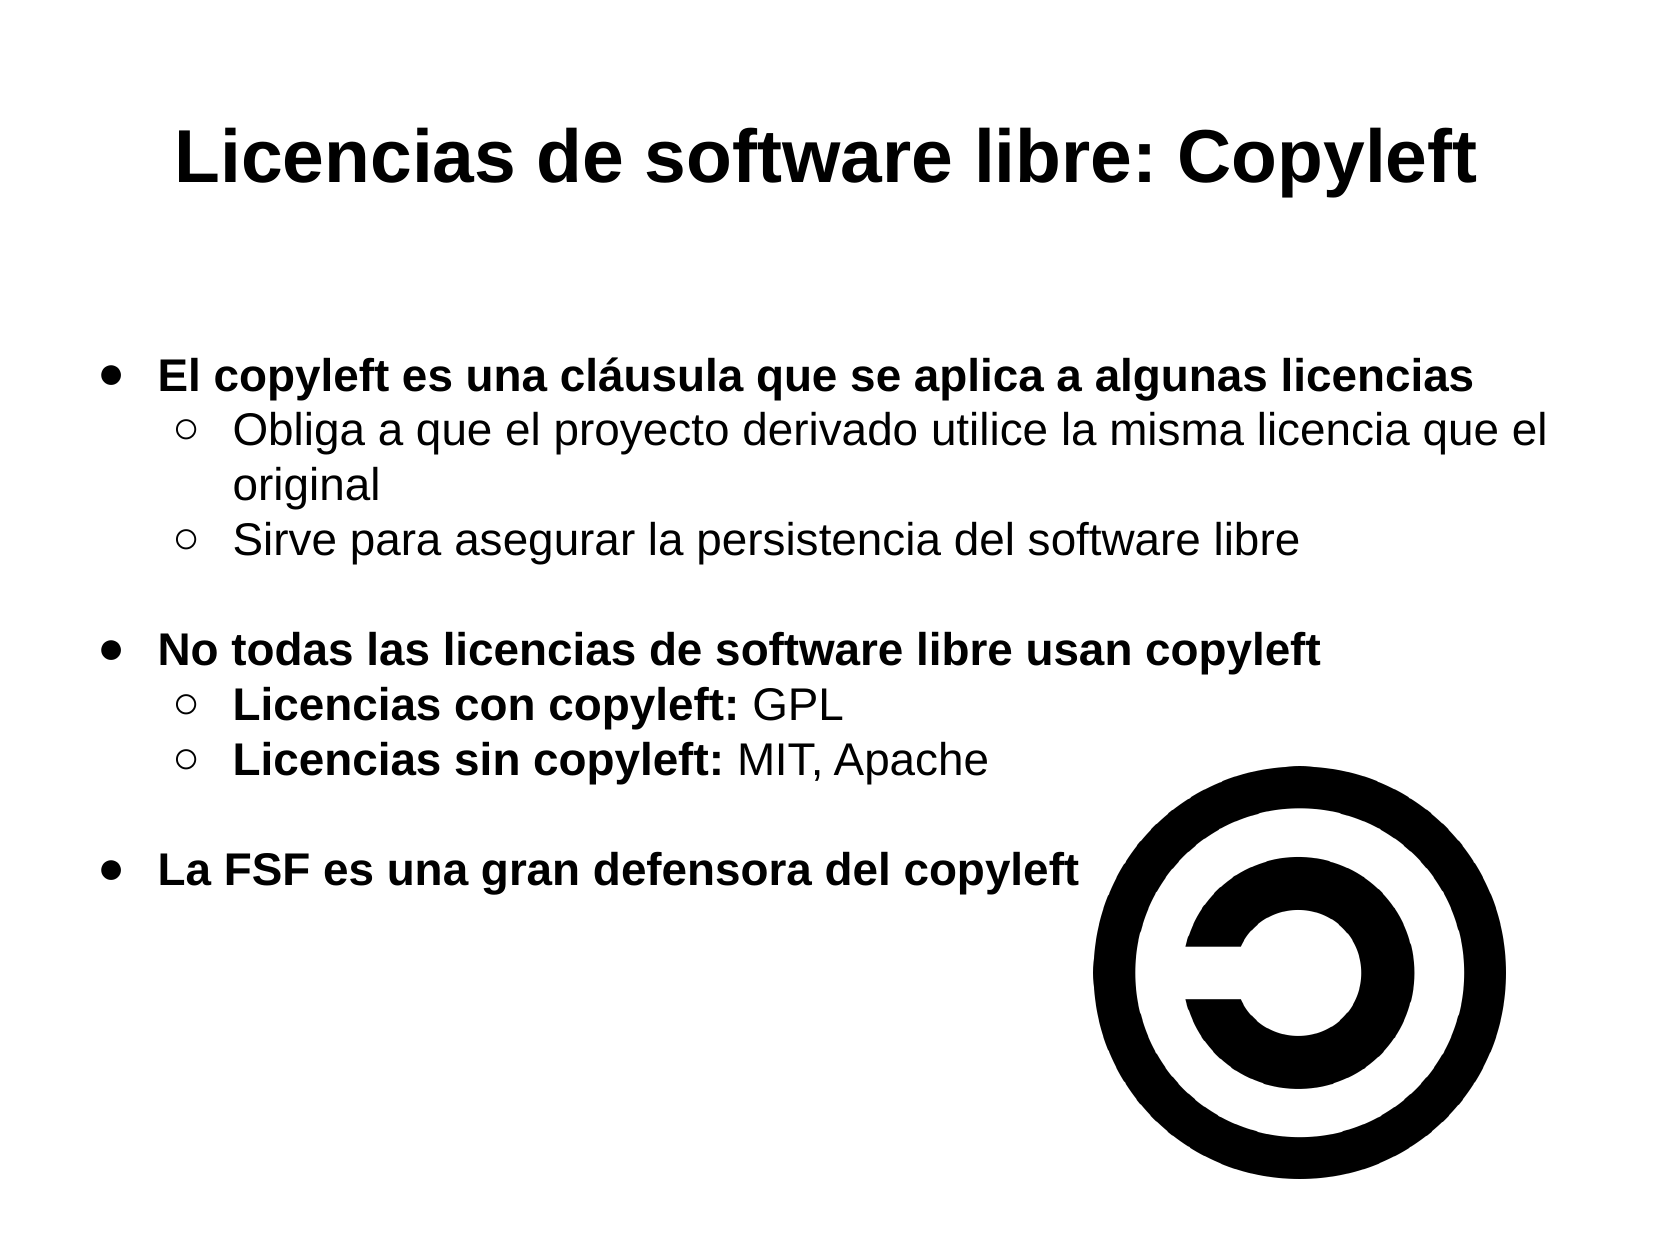

Licencias de software libre: Copyleft
El copyleft es una cláusula que se aplica a algunas licencias
Obliga a que el proyecto derivado utilice la misma licencia que el original
Sirve para asegurar la persistencia del software libre
No todas las licencias de software libre usan copyleft
Licencias con copyleft: GPL
Licencias sin copyleft: MIT, Apache
La FSF es una gran defensora del copyleft